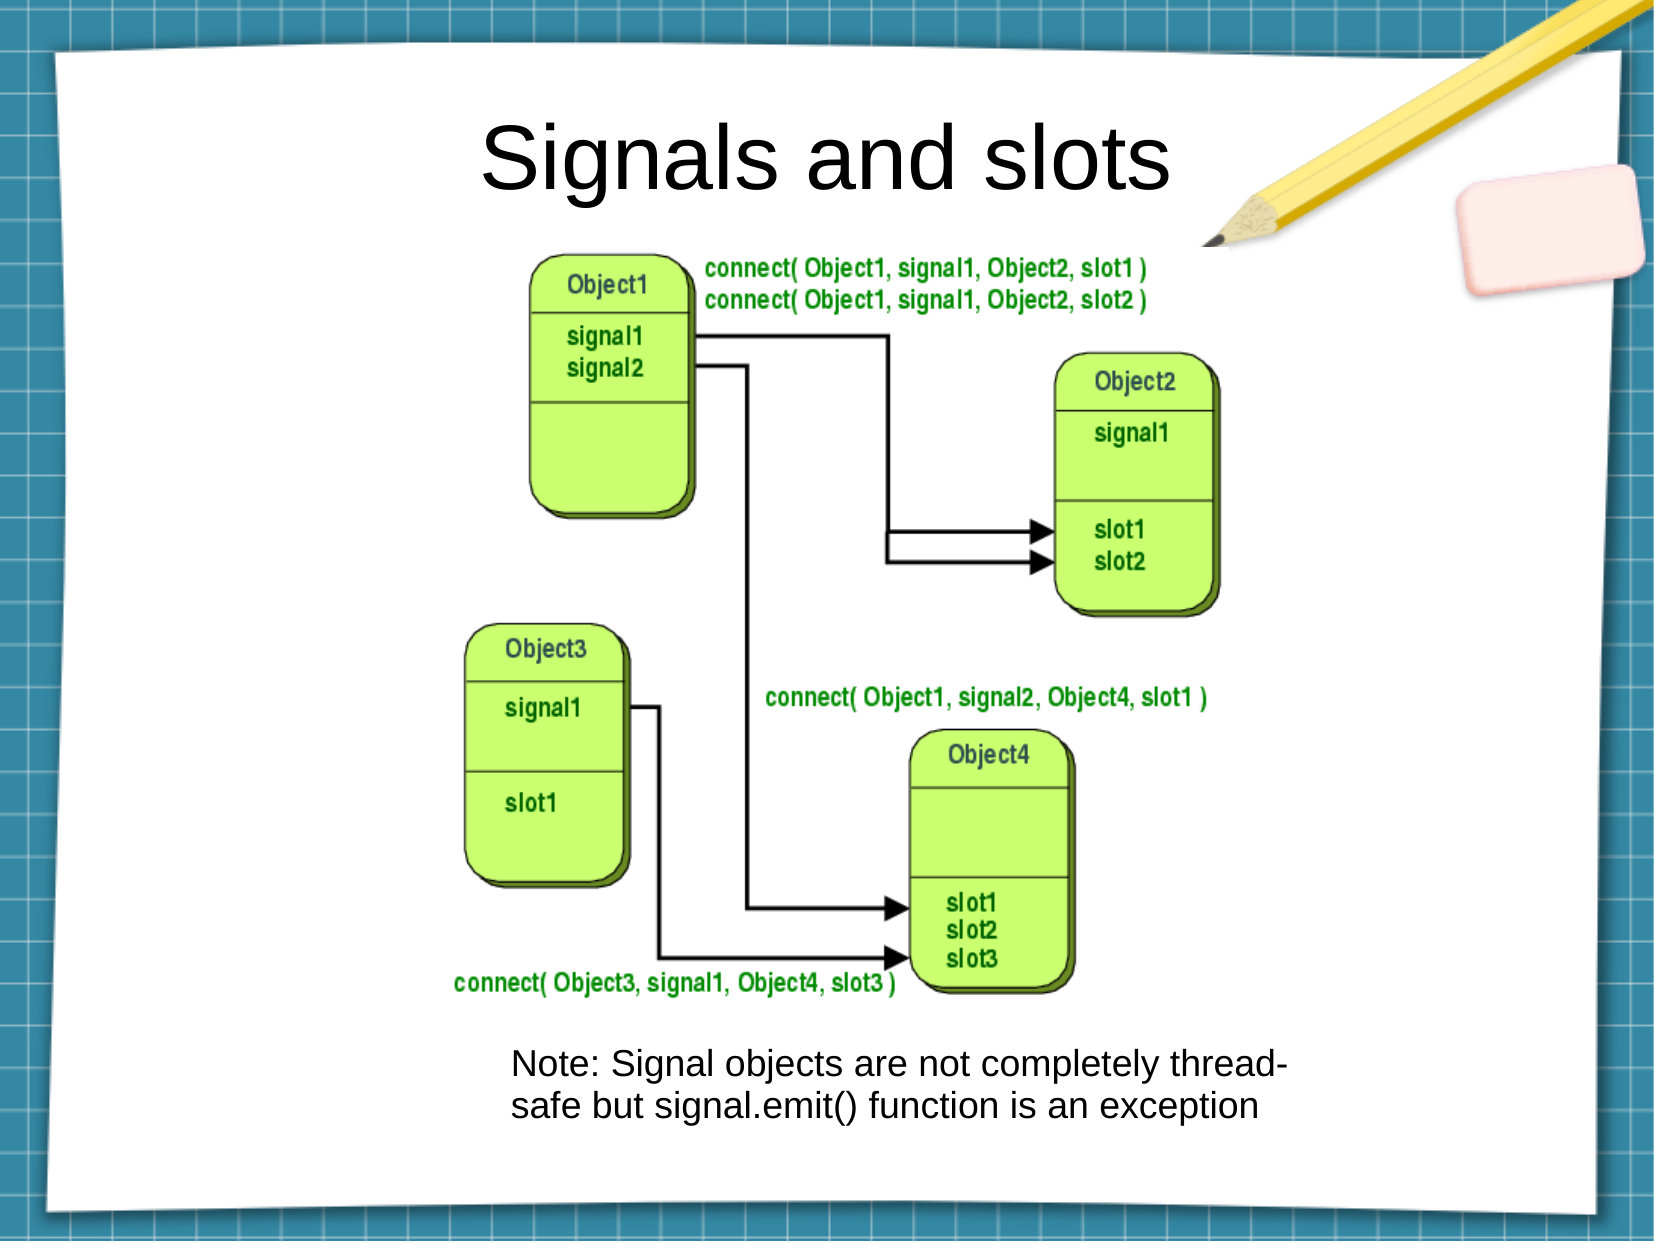

Signals and slots
Note: Signal objects are not completely thread-safe but signal.emit() function is an exception